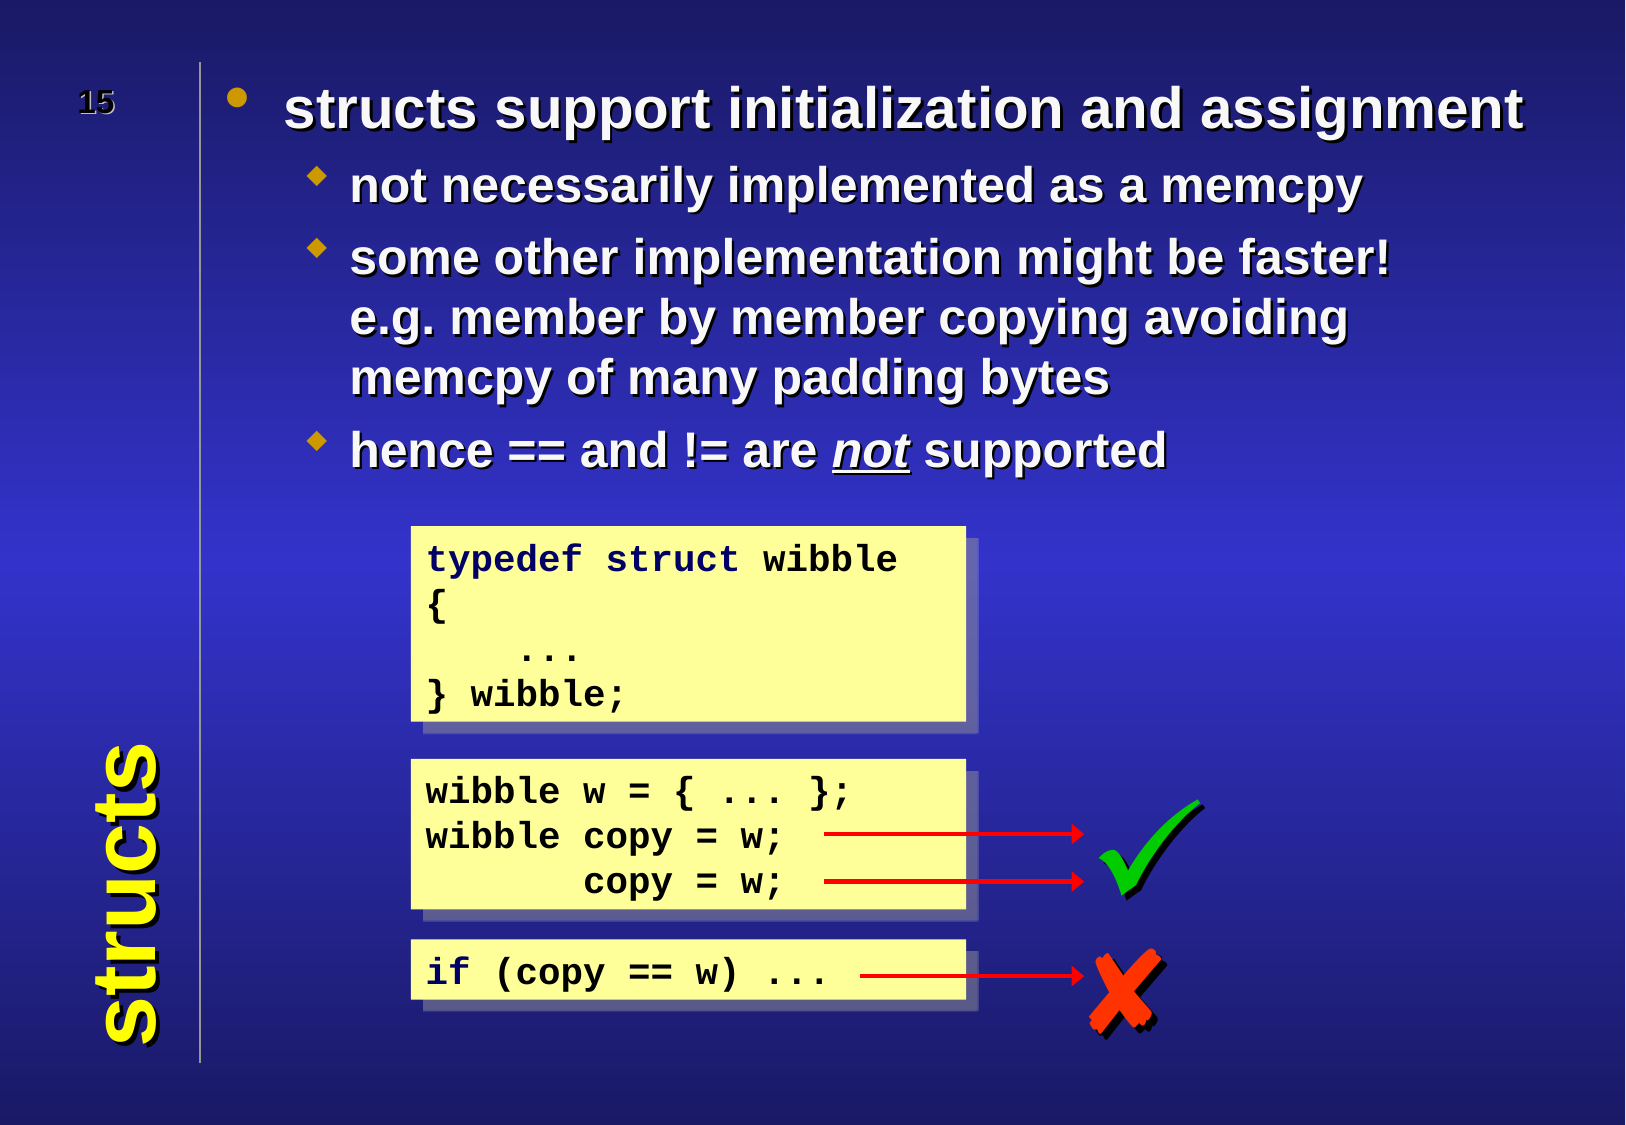

15
structs support initialization and assignment
not necessarily implemented as a memcpy
some other implementation might be faster!
e.g. member by member copying avoiding memcpy of many padding bytes
hence == and != are not supported
typedef struct wibble
{
 ...
} wibble;
# structs

wibble w = { ... };
wibble copy = w;
 copy = w;

if (copy == w) ...